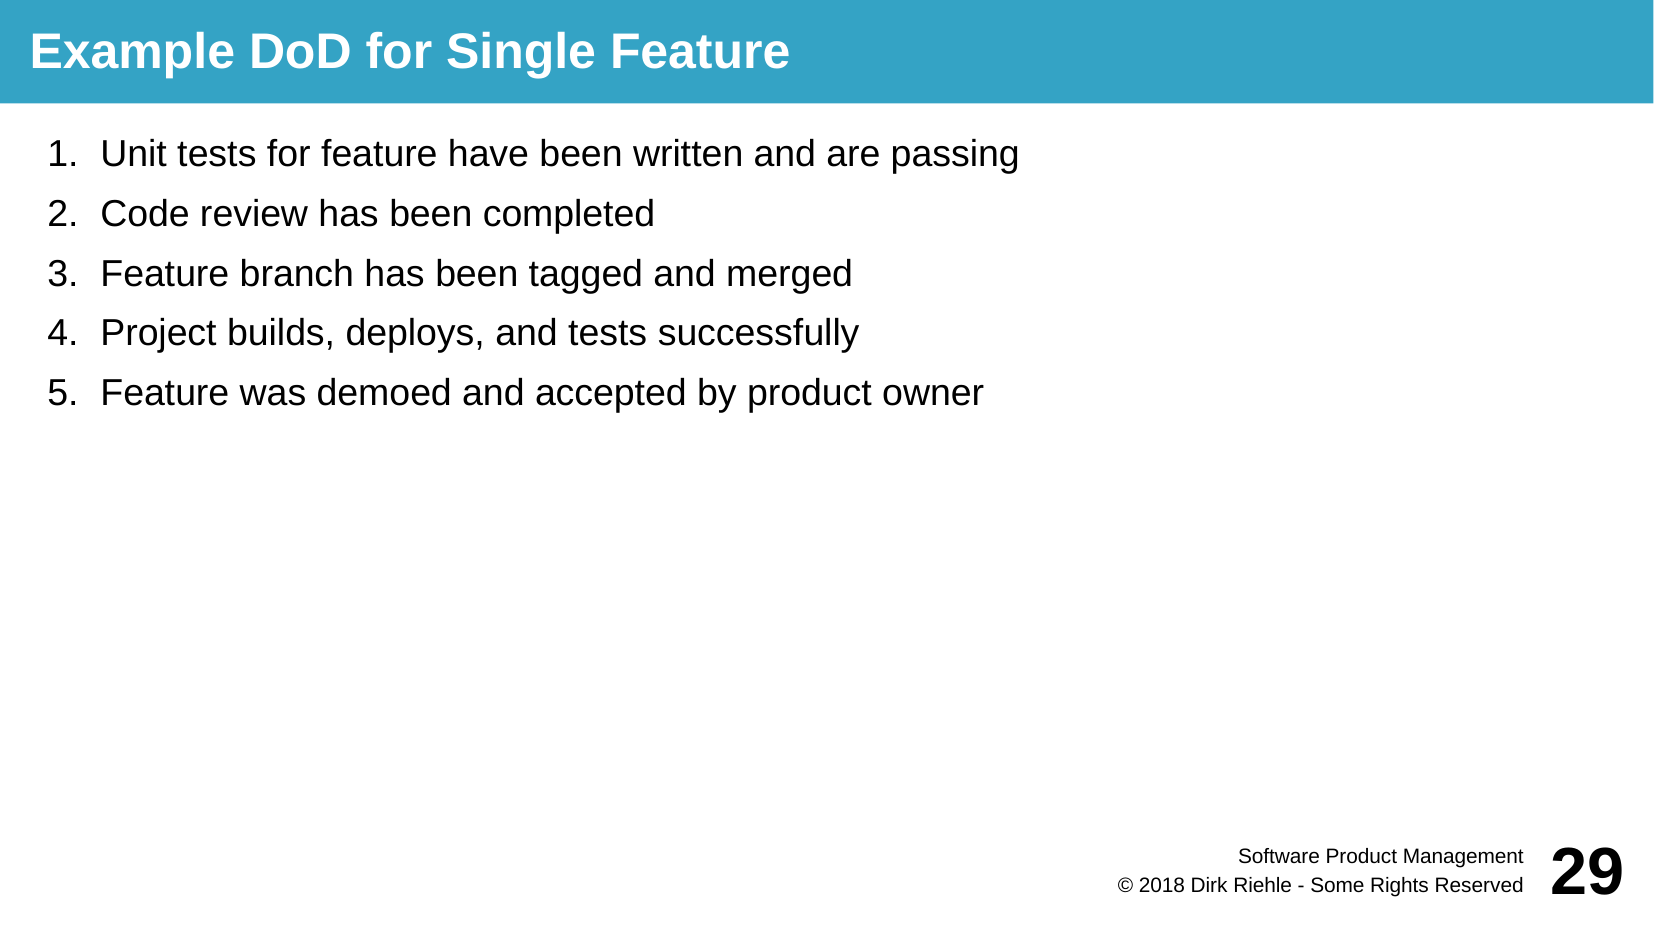

# Example DoD for Single Feature
Unit tests for feature have been written and are passing
Code review has been completed
Feature branch has been tagged and merged
Project builds, deploys, and tests successfully
Feature was demoed and accepted by product owner
Software Product Management
29
© 2018 Dirk Riehle - Some Rights Reserved